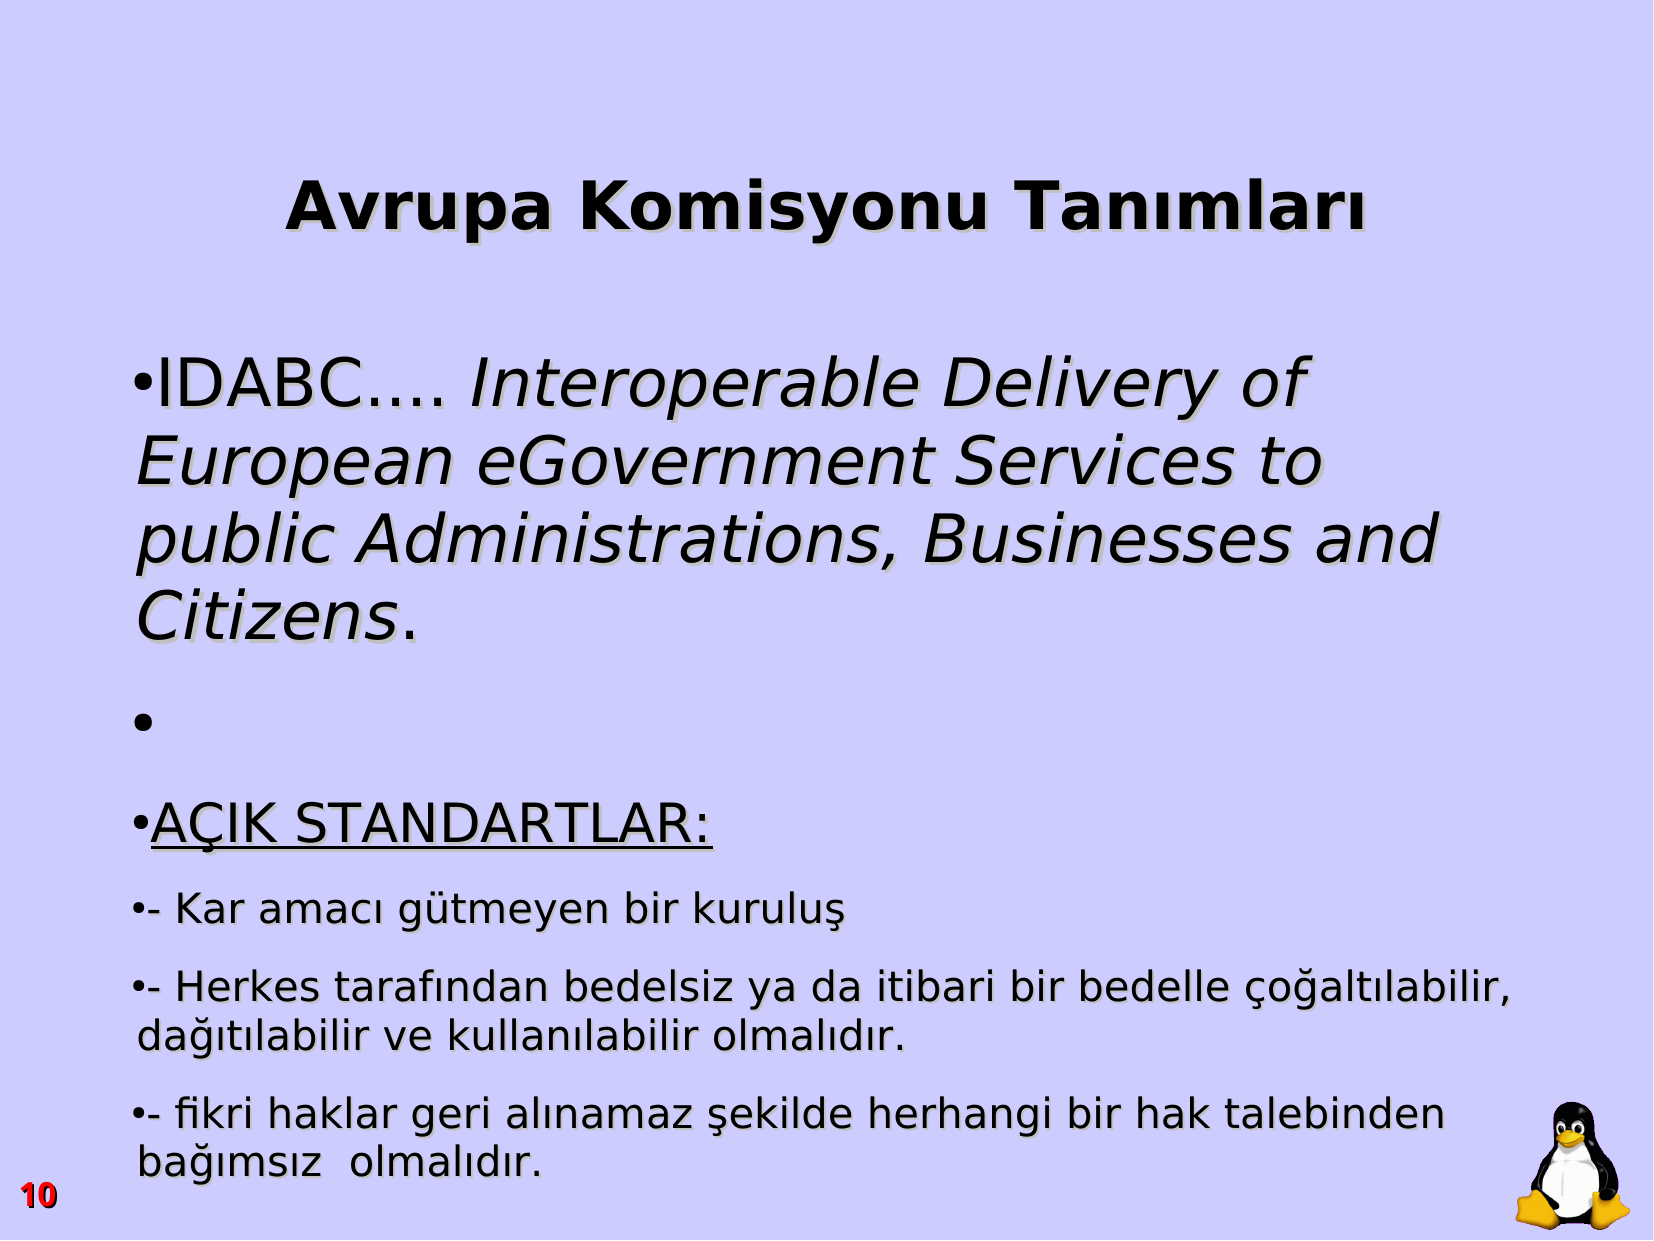

# Avrupa Komisyonu Tanımları
IDABC.... Interoperable Delivery of European eGovernment Services to public Administrations, Businesses and Citizens.
AÇIK STANDARTLAR:
- Kar amacı gütmeyen bir kuruluş
- Herkes tarafından bedelsiz ya da itibari bir bedelle çoğaltılabilir, dağıtılabilir ve kullanılabilir olmalıdır.
- fikri haklar geri alınamaz şekilde herhangi bir hak talebinden bağımsız olmalıdır.